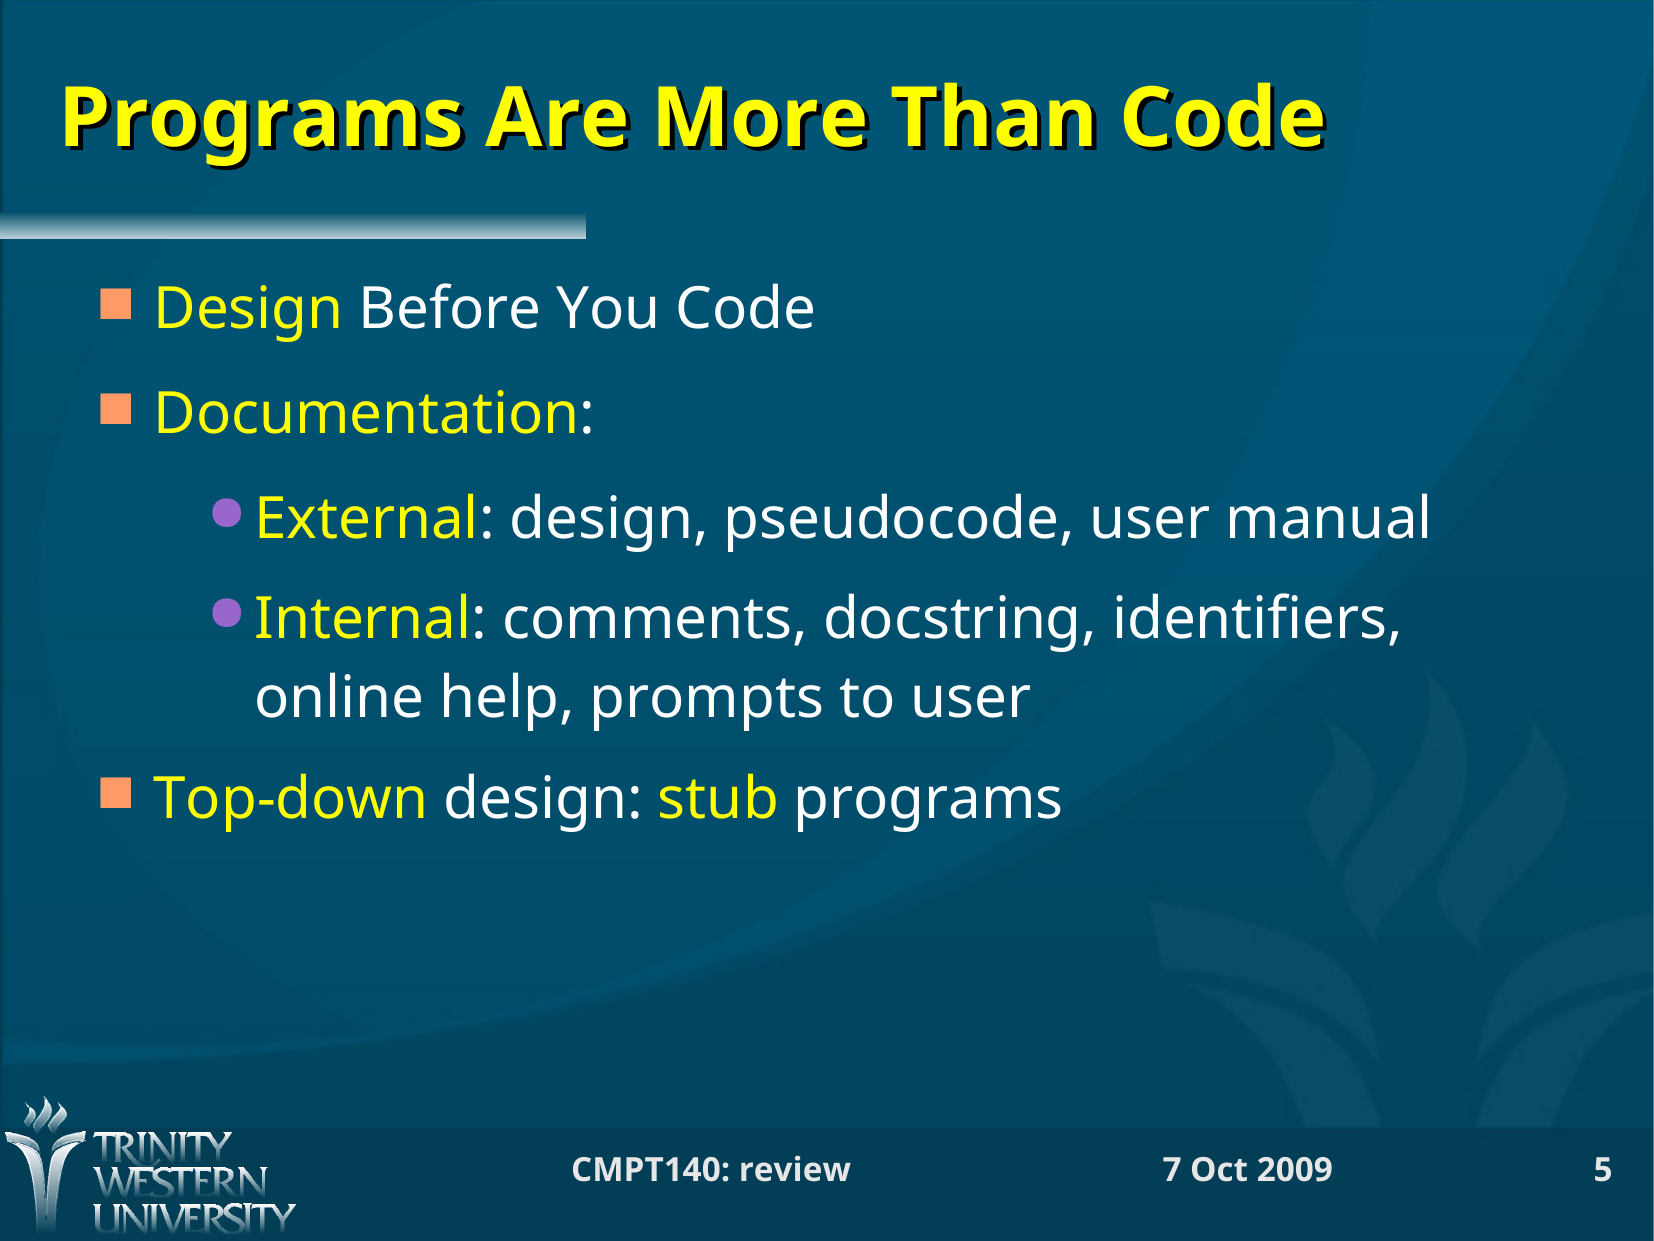

# Programs Are More Than Code
Design Before You Code
Documentation:
External: design, pseudocode, user manual
Internal: comments, docstring, identifiers, online help, prompts to user
Top-down design: stub programs
CMPT140: review
7 Oct 2009
5